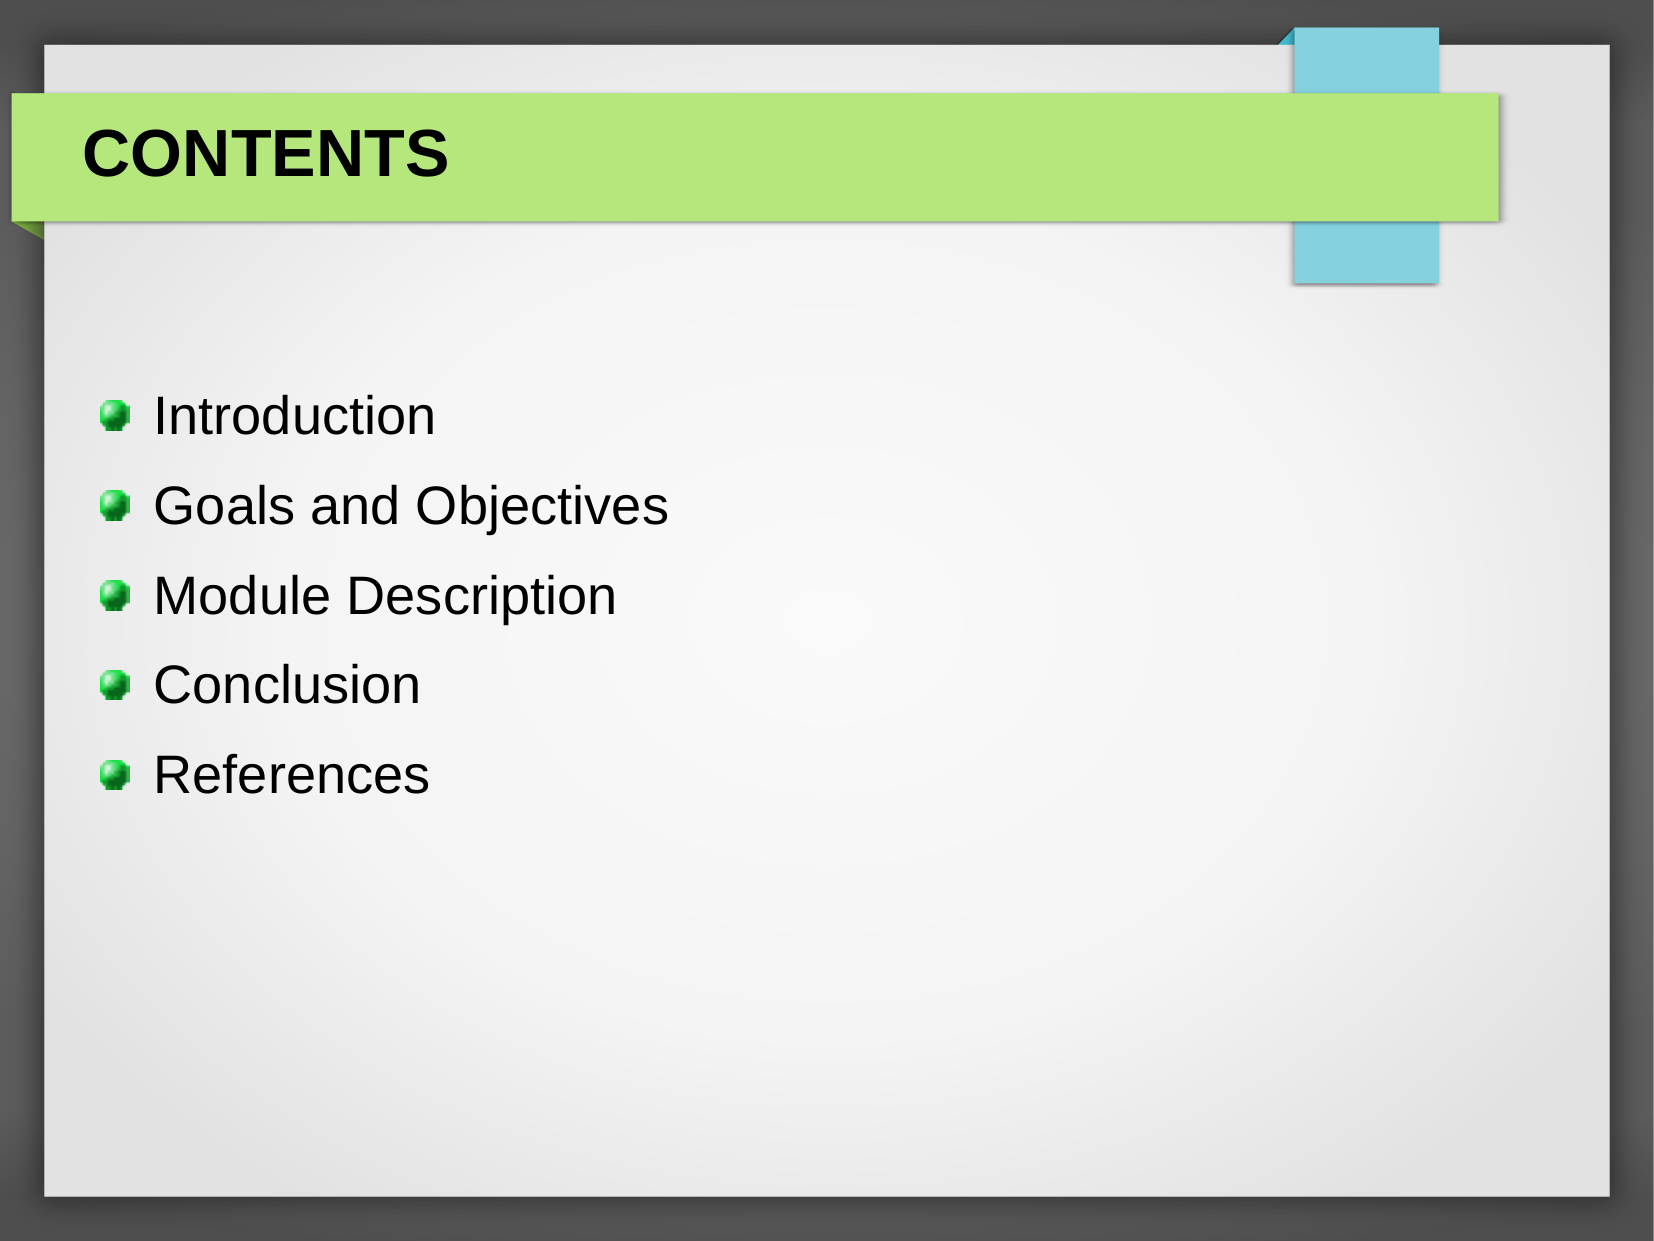

# CONTENTS
Introduction
Goals and Objectives
Module Description
Conclusion
References